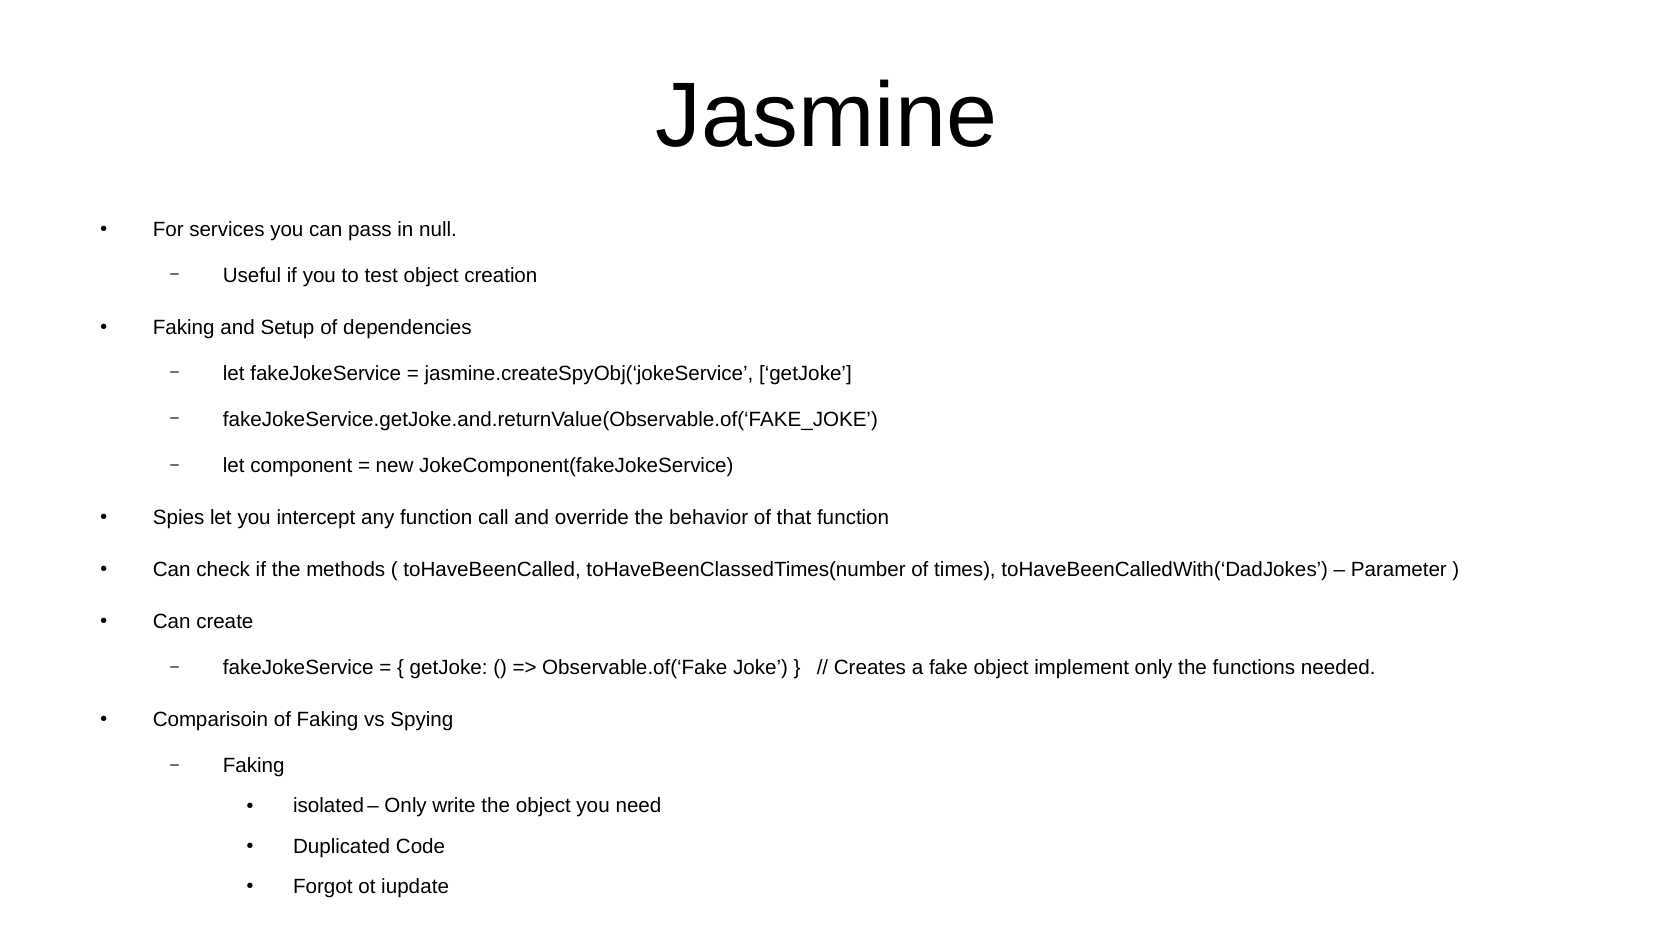

# Jasmine
For services you can pass in null.
Useful if you to test object creation
Faking and Setup of dependencies
let fakeJokeService = jasmine.createSpyObj(‘jokeService’, [‘getJoke’]
fakeJokeService.getJoke.and.returnValue(Observable.of(‘FAKE_JOKE’)
let component = new JokeComponent(fakeJokeService)
Spies let you intercept any function call and override the behavior of that function
Can check if the methods ( toHaveBeenCalled, toHaveBeenClassedTimes(number of times), toHaveBeenCalledWith(‘DadJokes’) – Parameter )
Can create
fakeJokeService = { getJoke: () => Observable.of(‘Fake Joke’) }		// Creates a fake object implement only the functions needed.
Comparisoin of Faking vs Spying
Faking
isolated			– Only write the object you need
Duplicated Code
Forgot ot iupdate